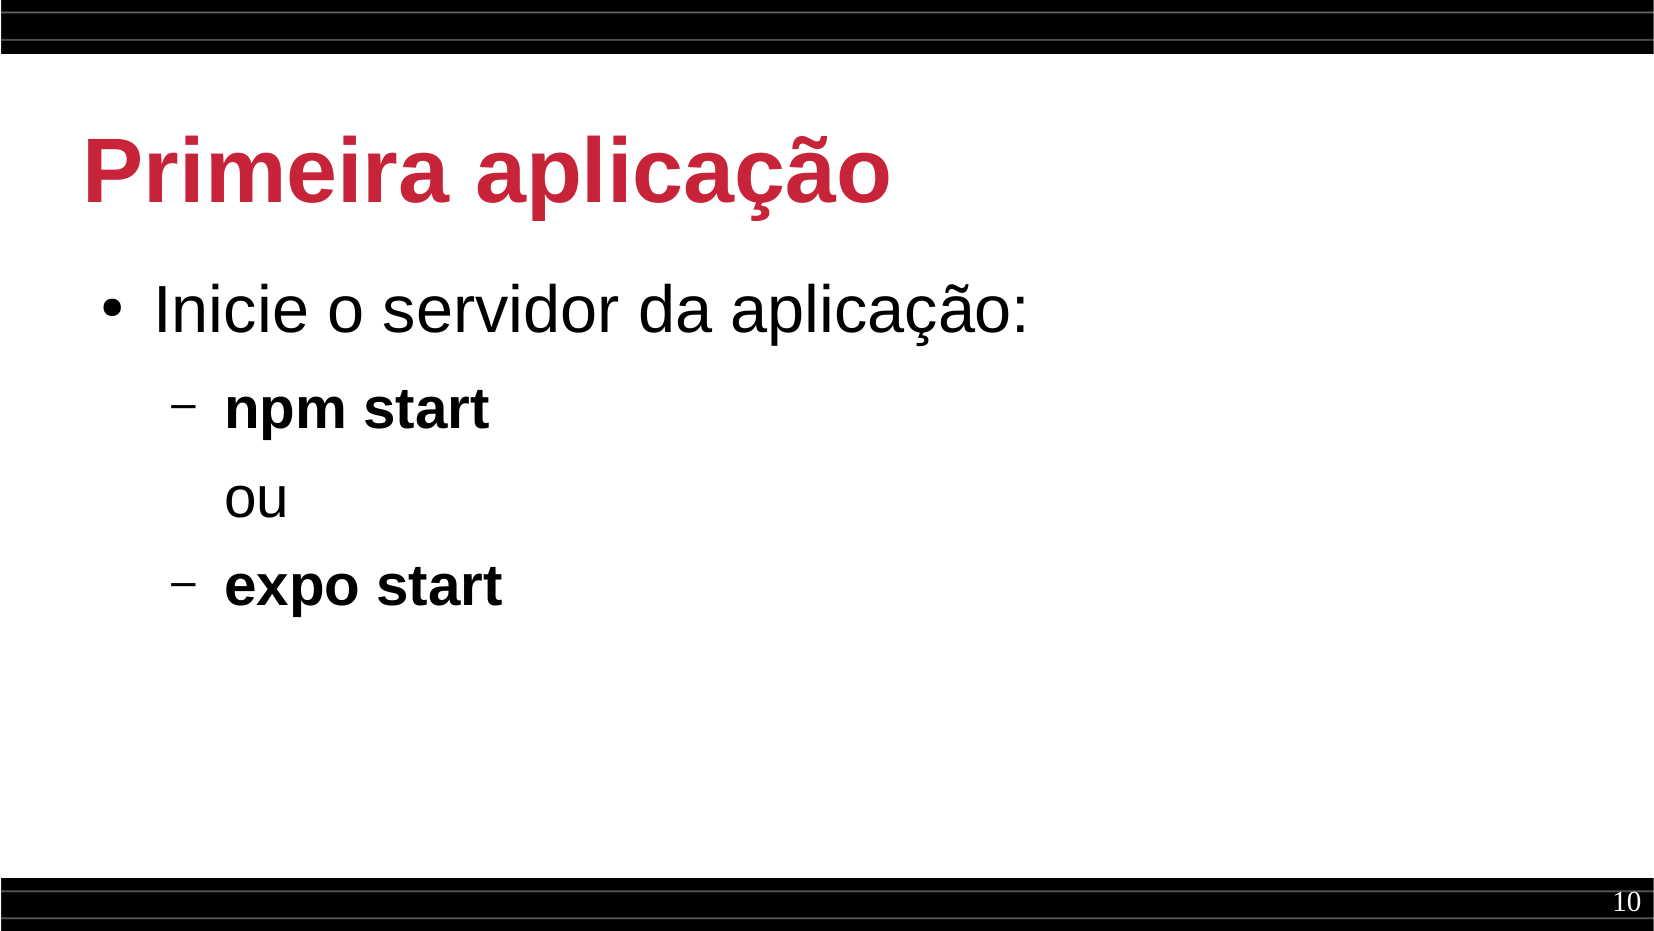

# Primeira aplicação
Inicie o servidor da aplicação:
npm start
ou
expo start